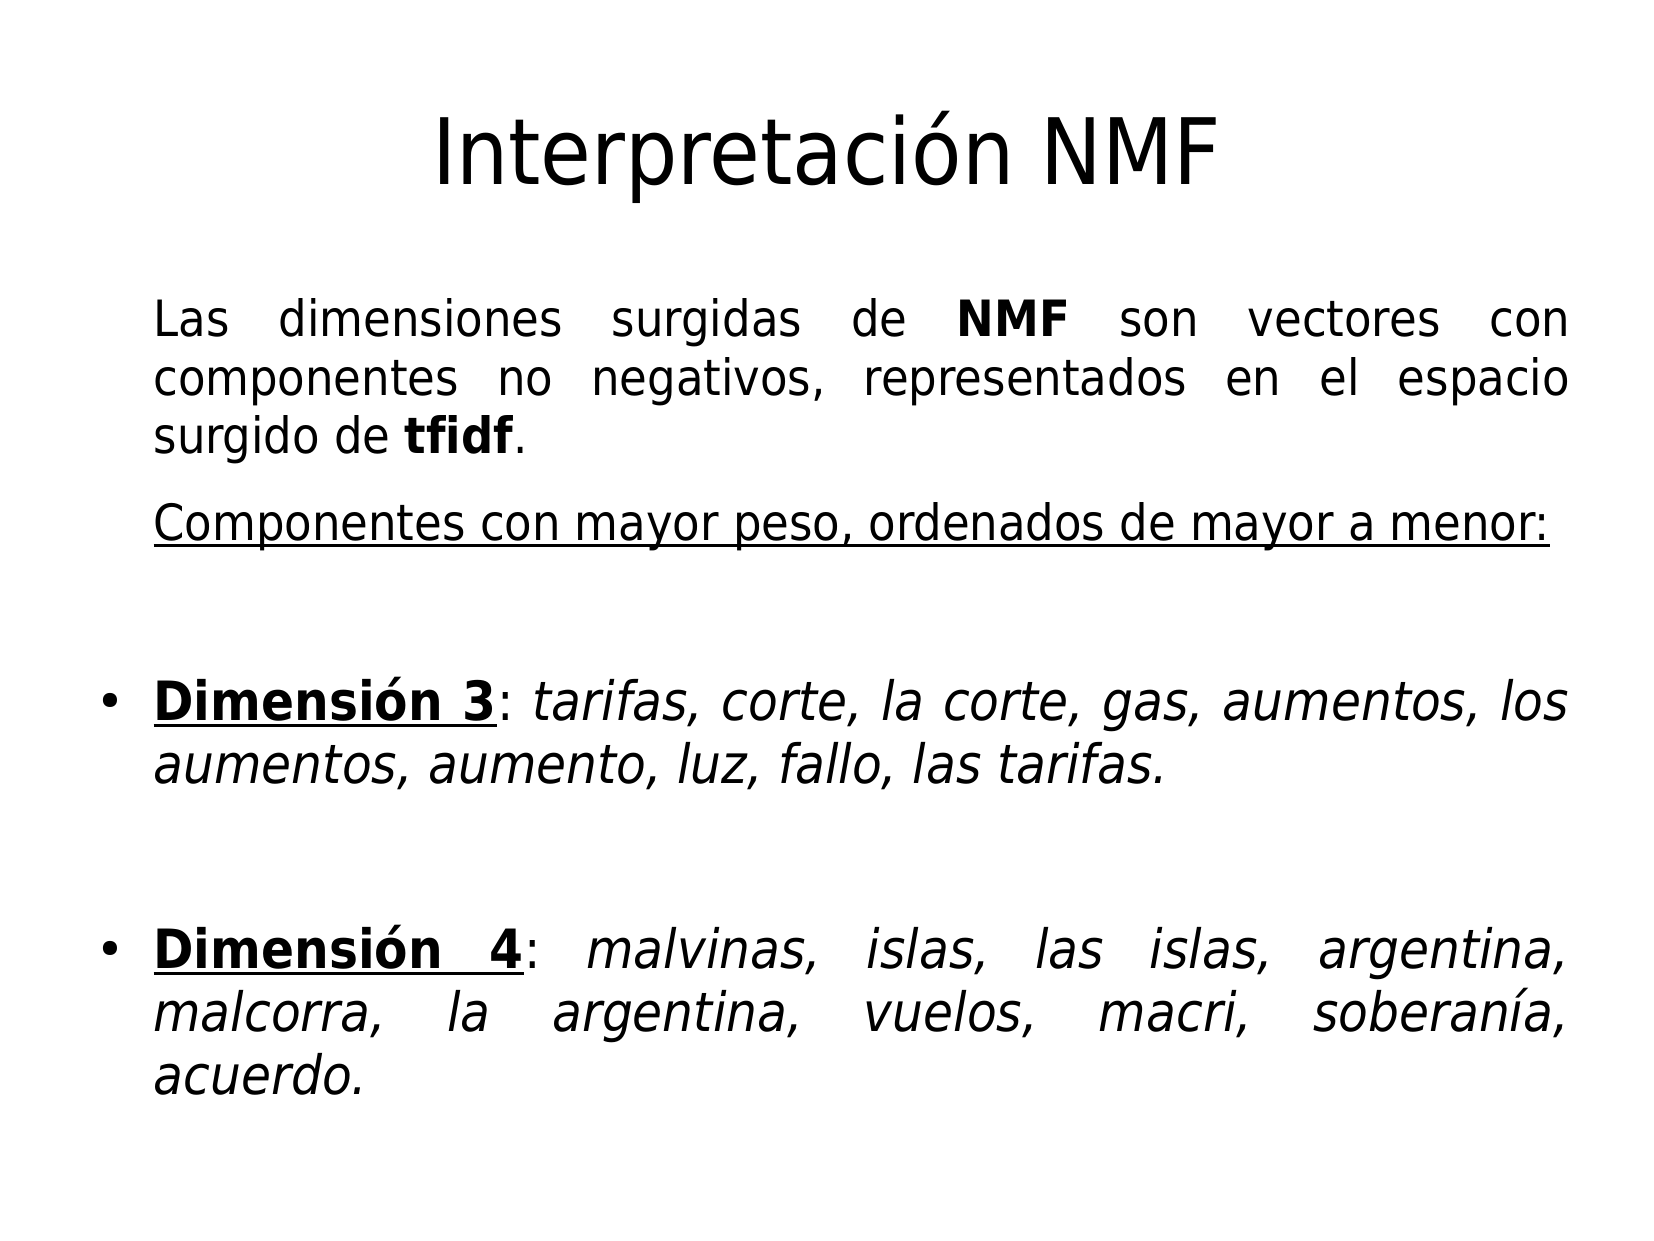

# Interpretación NMF
Las dimensiones surgidas de NMF son vectores con componentes no negativos, representados en el espacio surgido de tfidf.
Componentes con mayor peso, ordenados de mayor a menor:
Dimensión 3: tarifas, corte, la corte, gas, aumentos, los aumentos, aumento, luz, fallo, las tarifas.
Dimensión 4: malvinas, islas, las islas, argentina, malcorra, la argentina, vuelos, macri, soberanía, acuerdo.